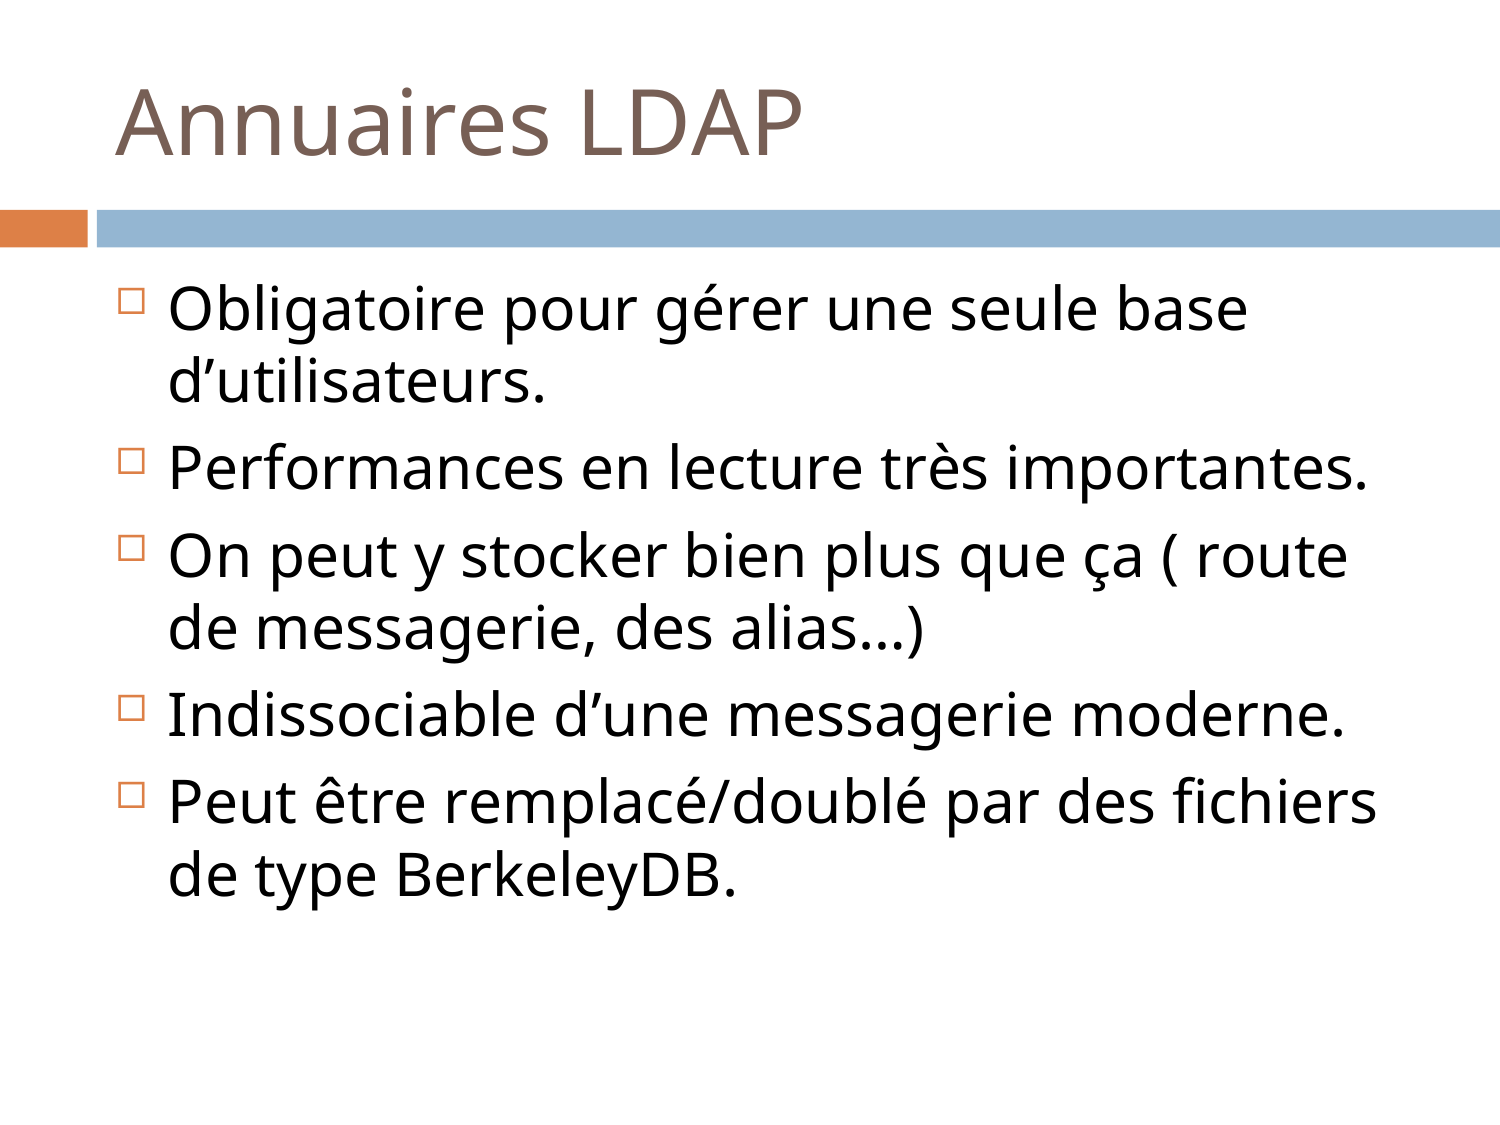

# Annuaires LDAP
Obligatoire pour gérer une seule base d’utilisateurs.
Performances en lecture très importantes.
On peut y stocker bien plus que ça ( route de messagerie, des alias…)
Indissociable d’une messagerie moderne.
Peut être remplacé/doublé par des fichiers de type BerkeleyDB.